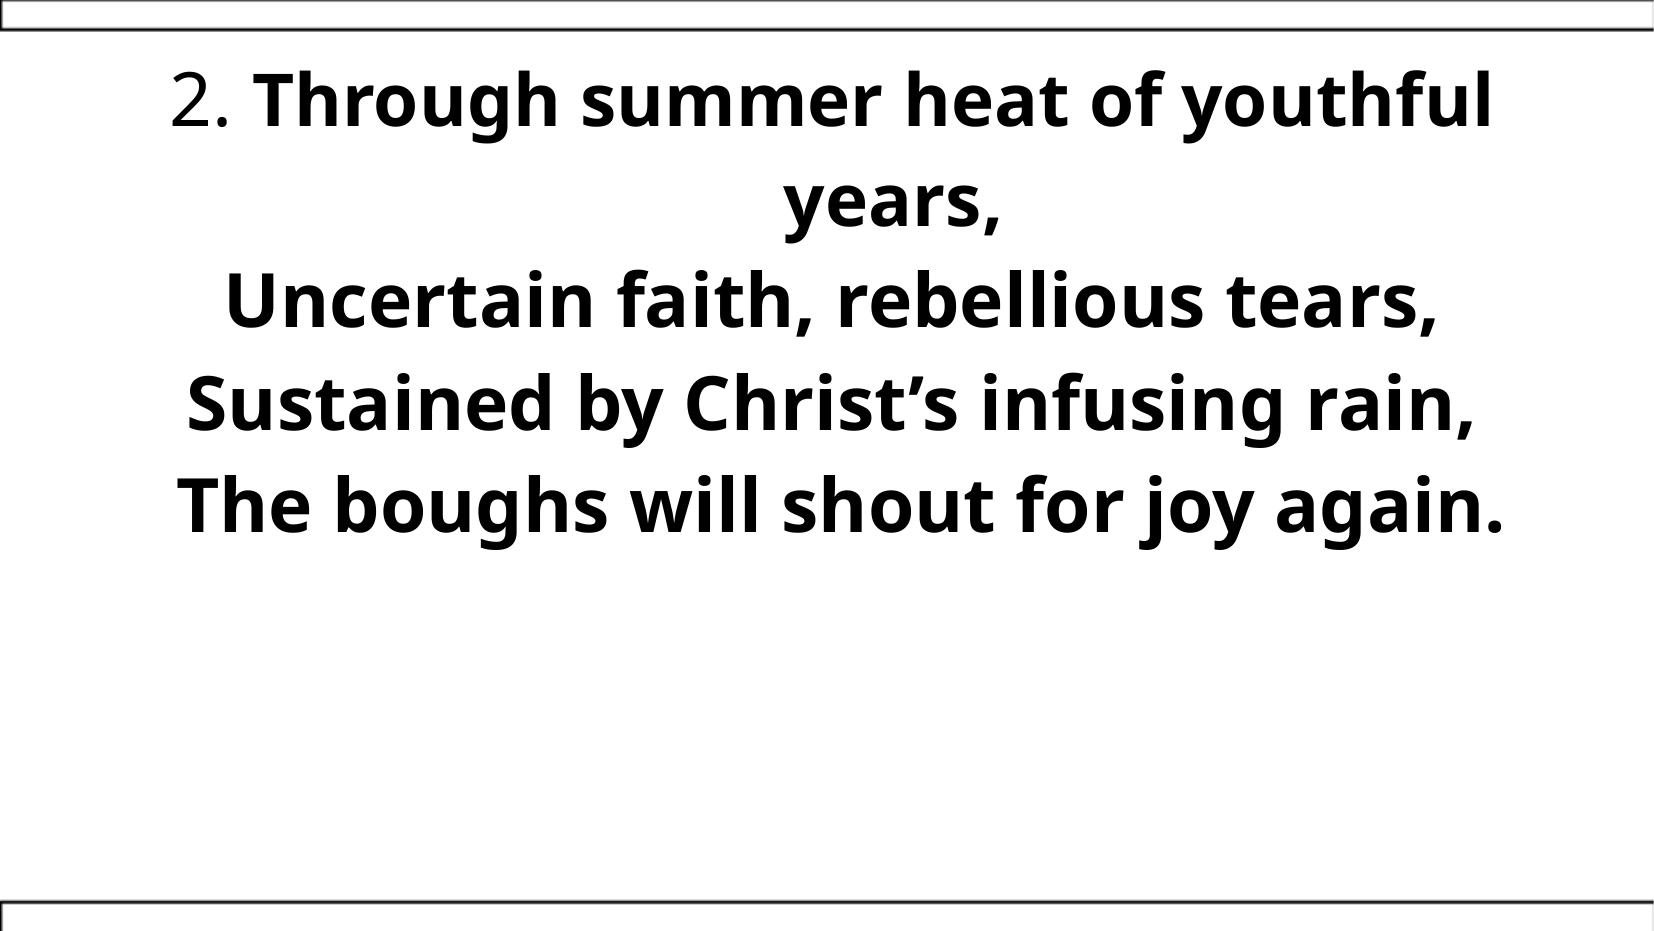

2. Through summer heat of youthful years,
Uncertain faith, rebellious tears,
Sustained by Christ’s infusing rain,
The boughs will shout for joy again.